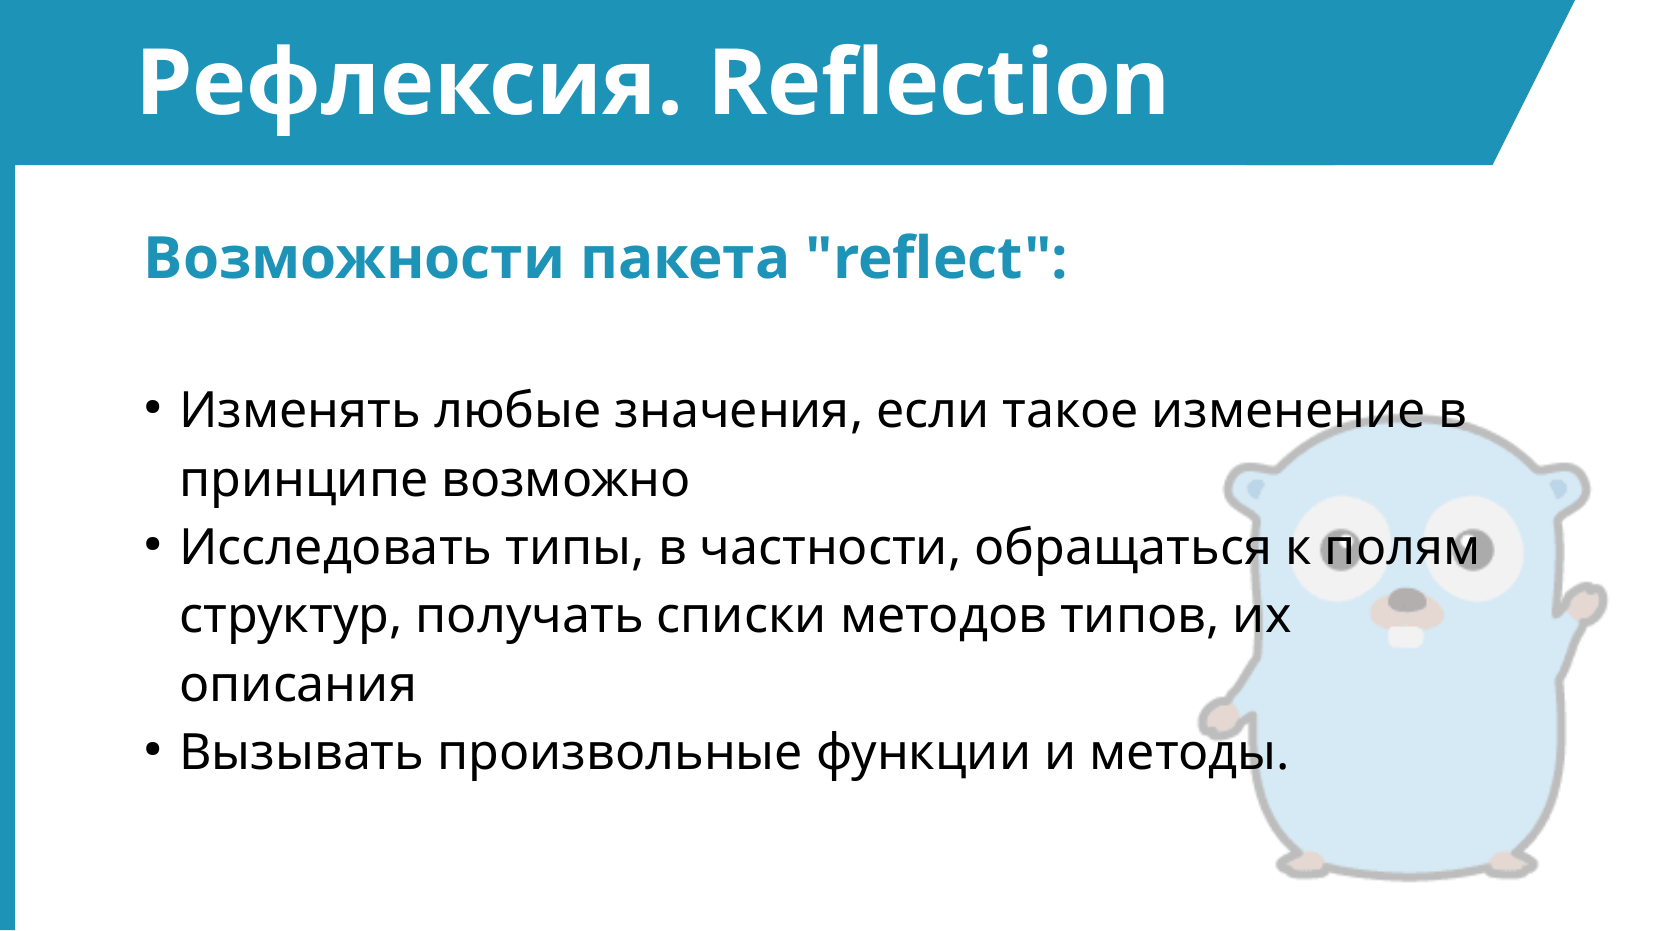

# Рефлексия. Reflection
Возможности пакета "reflect":
Изменять любые значения, если такое изменение в принципе возможно
Исследовать типы, в частности, обращаться к полям структур, получать списки методов типов, их описания
Вызывать произвольные функции и методы.